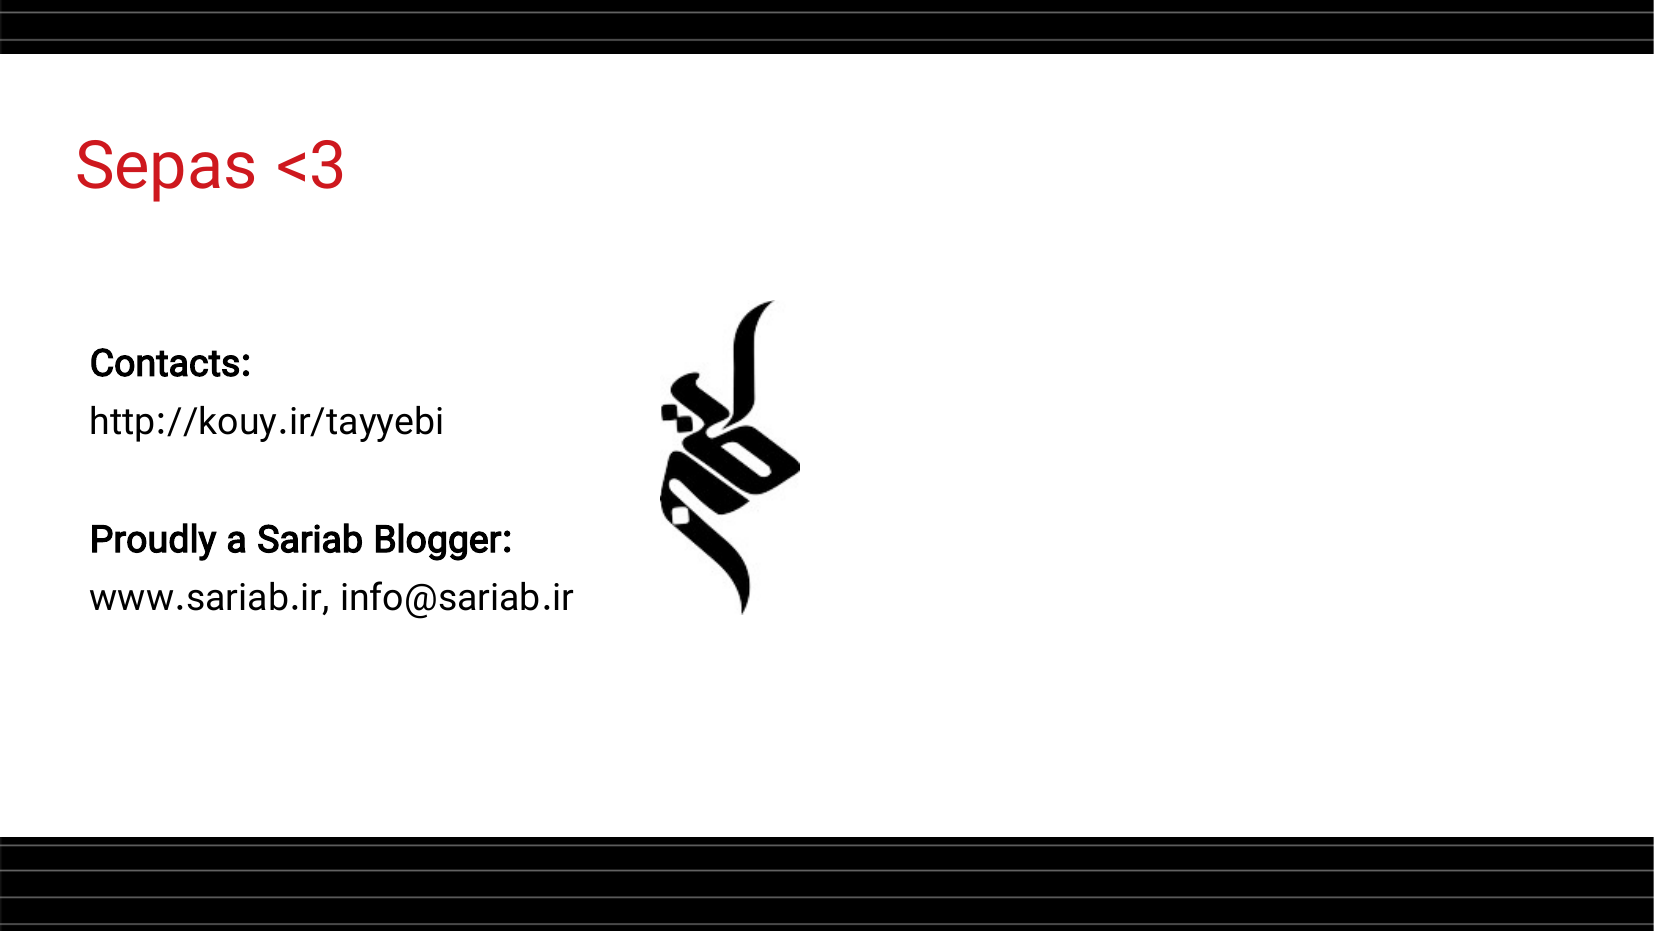

# Sepas <3
Contacts:
http://kouy.ir/tayyebi
Proudly a Sariab Blogger:
www.sariab.ir, info@sariab.ir